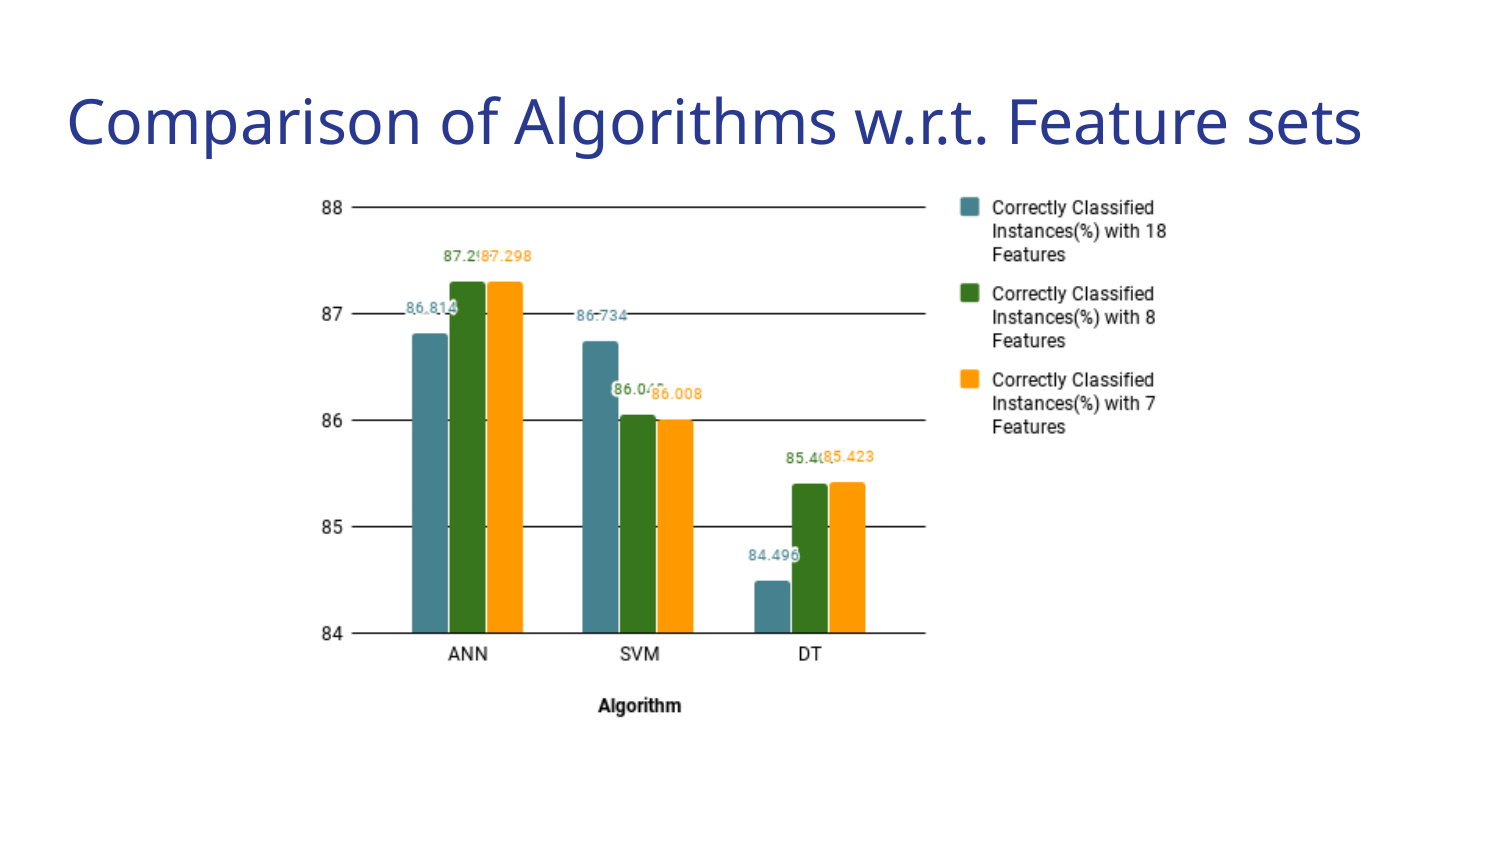

# Comparison of Algorithms w.r.t. Feature sets